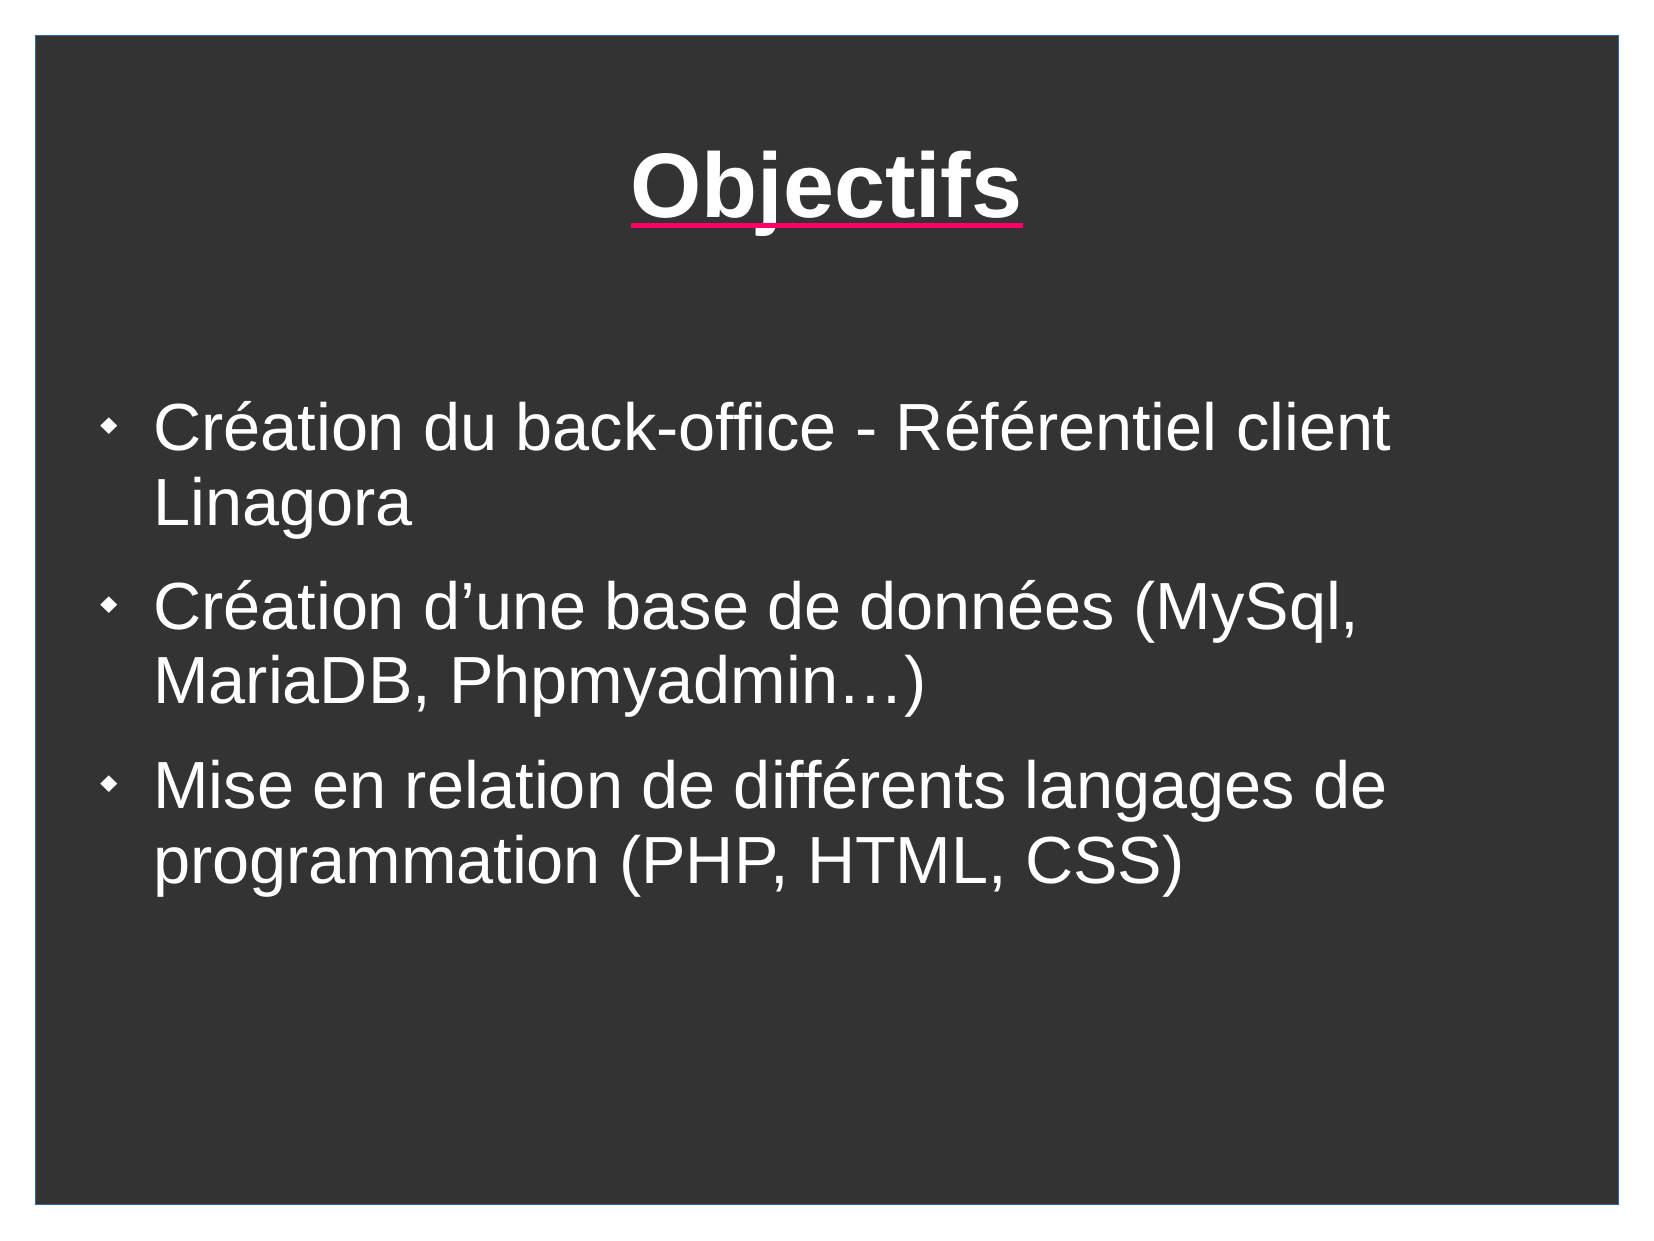

# Objectifs
Création du back-office - Référentiel client Linagora
Création d’une base de données (MySql, MariaDB, Phpmyadmin…)
Mise en relation de différents langages de programmation (PHP, HTML, CSS)